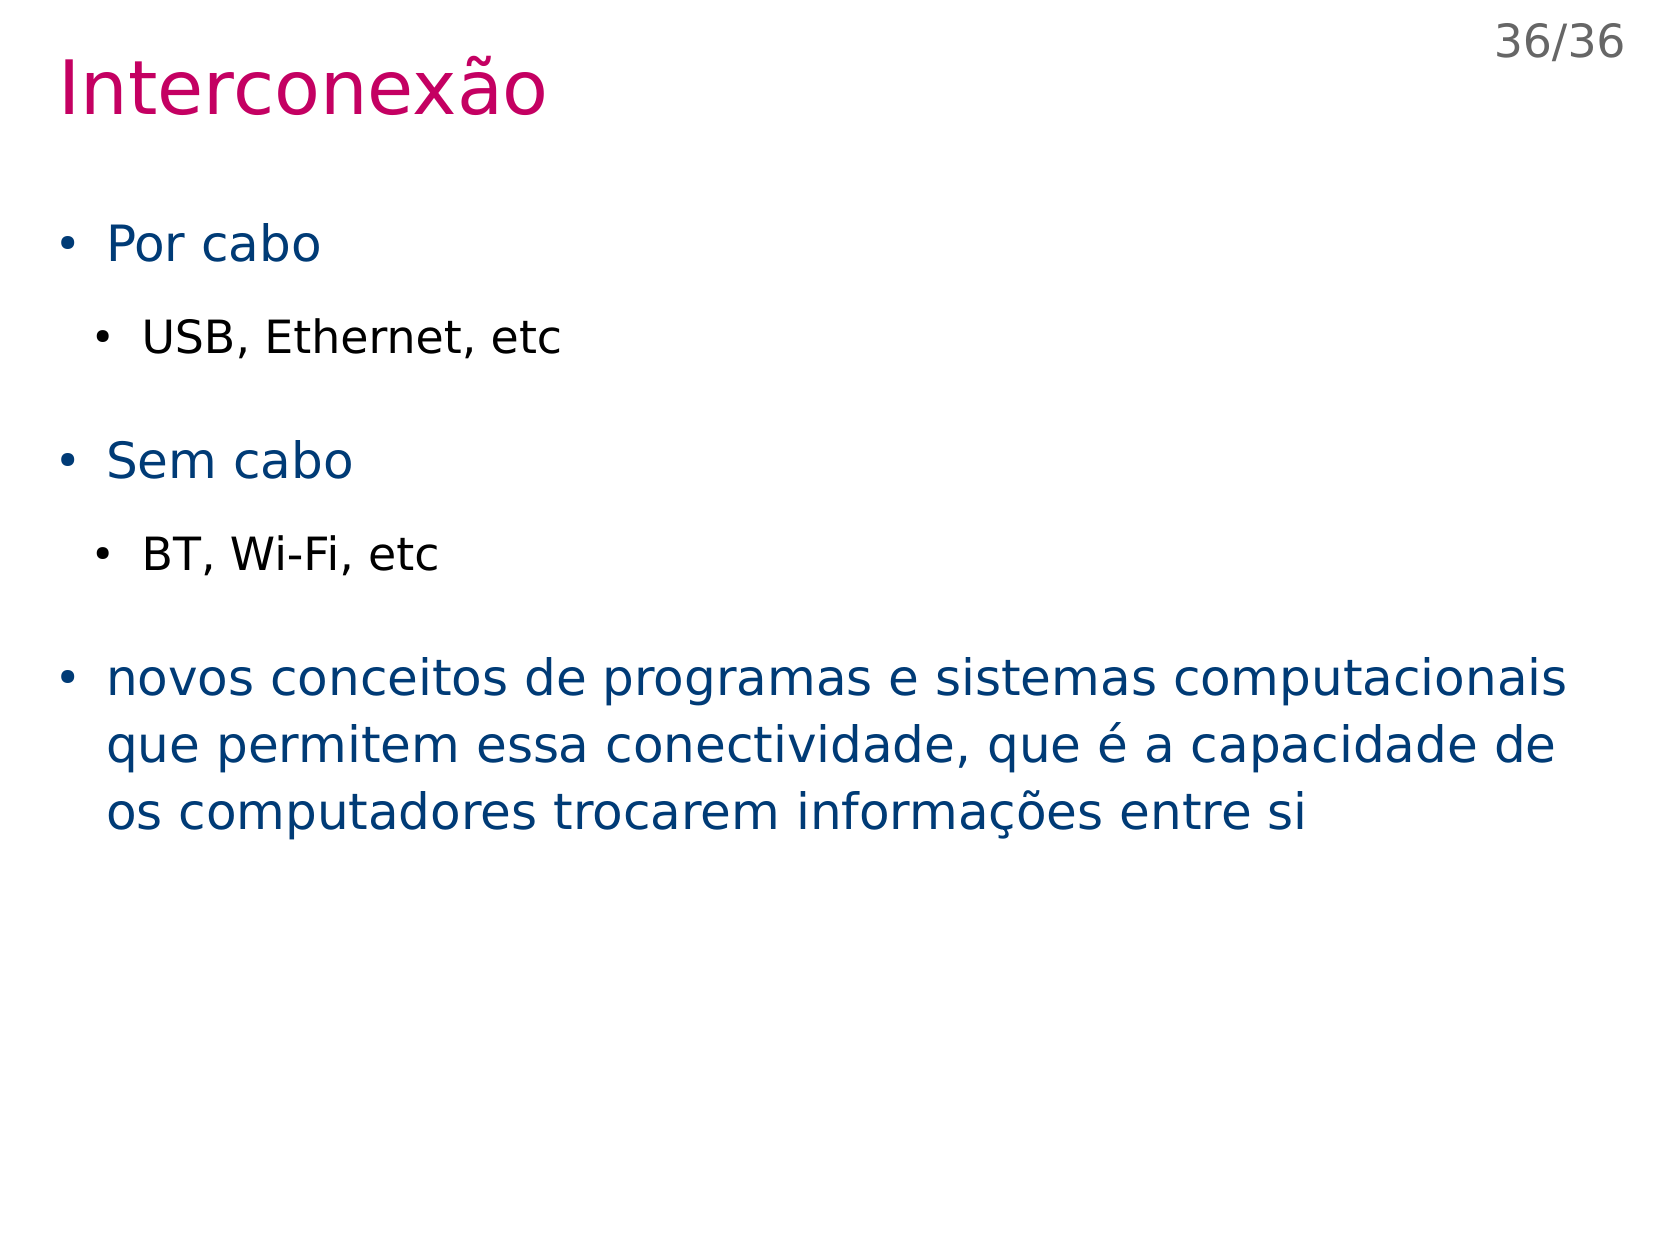

36
# Interconexão
Por cabo
USB, Ethernet, etc
Sem cabo
BT, Wi-Fi, etc
novos conceitos de programas e sistemas computacionais que permitem essa conectividade, que é a capacidade de os computadores trocarem informações entre si